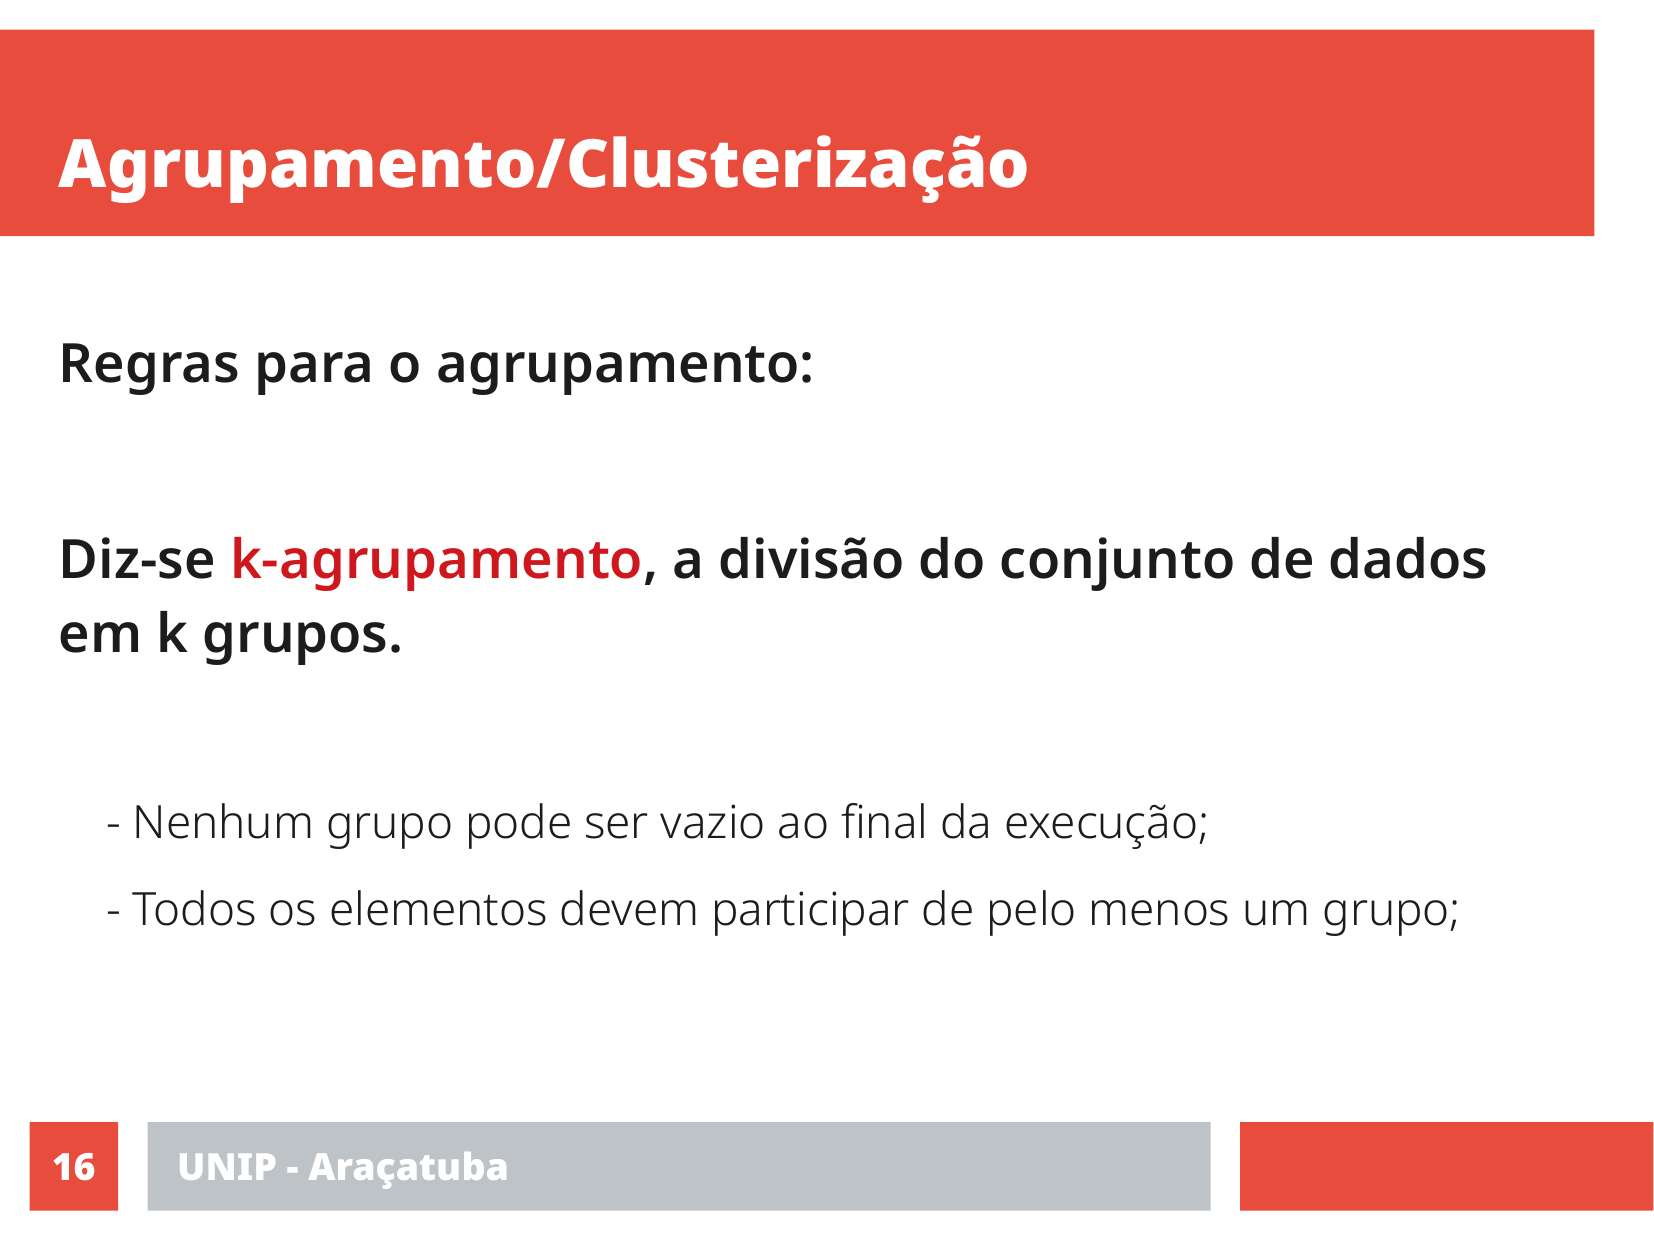

# Agrupamento/Clusterização
Regras para o agrupamento:
Diz-se k-agrupamento, a divisão do conjunto de dados em k grupos.
- Nenhum grupo pode ser vazio ao final da execução;
- Todos os elementos devem participar de pelo menos um grupo;
16
UNIP - Araçatuba